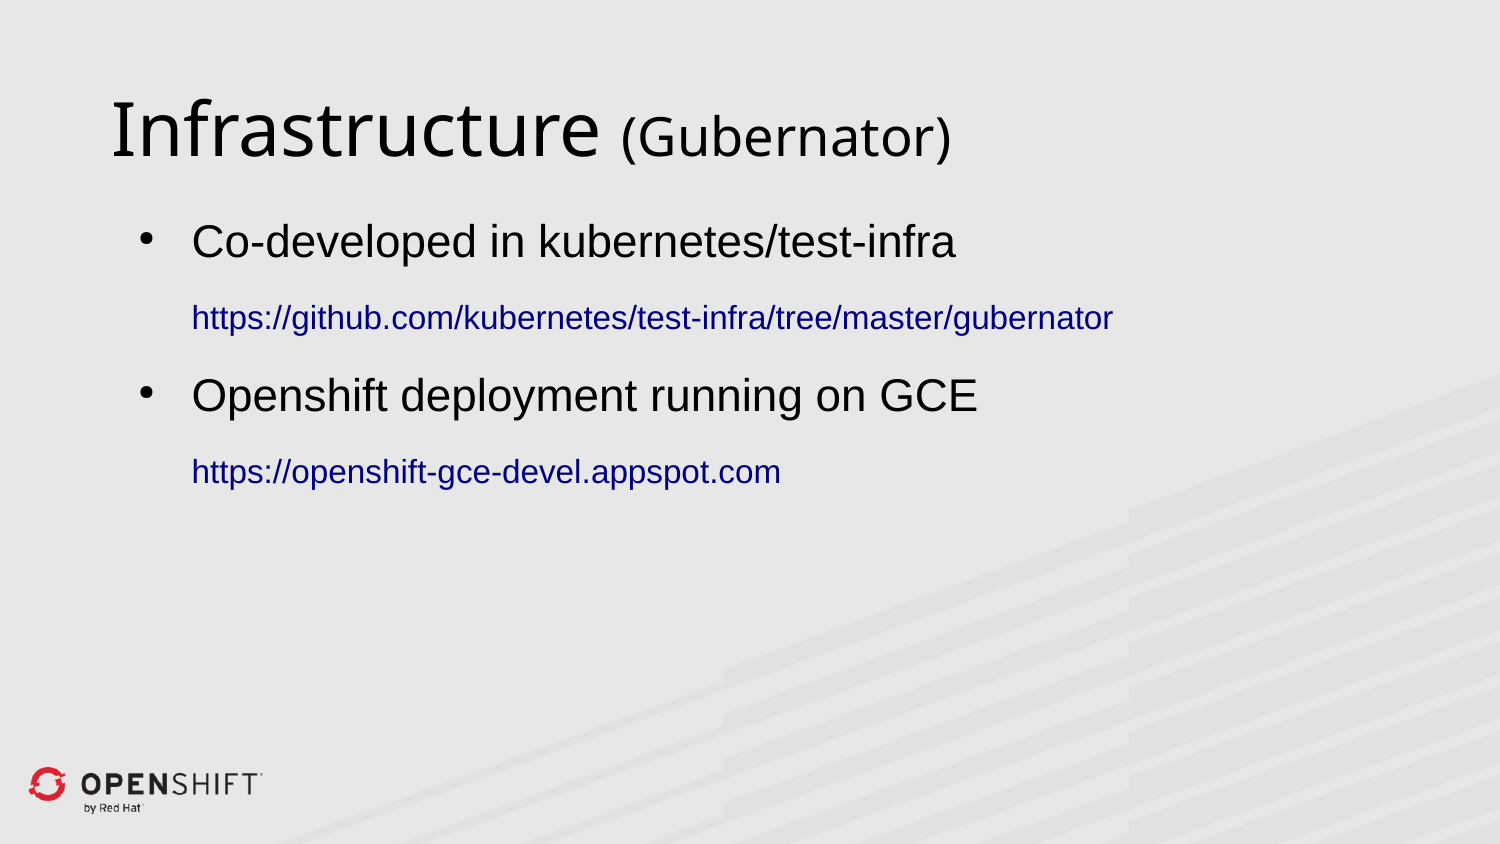

# Infrastructure (Gubernator)
Co-developed in kubernetes/test-infra
https://github.com/kubernetes/test-infra/tree/master/gubernator
Openshift deployment running on GCE
https://openshift-gce-devel.appspot.com